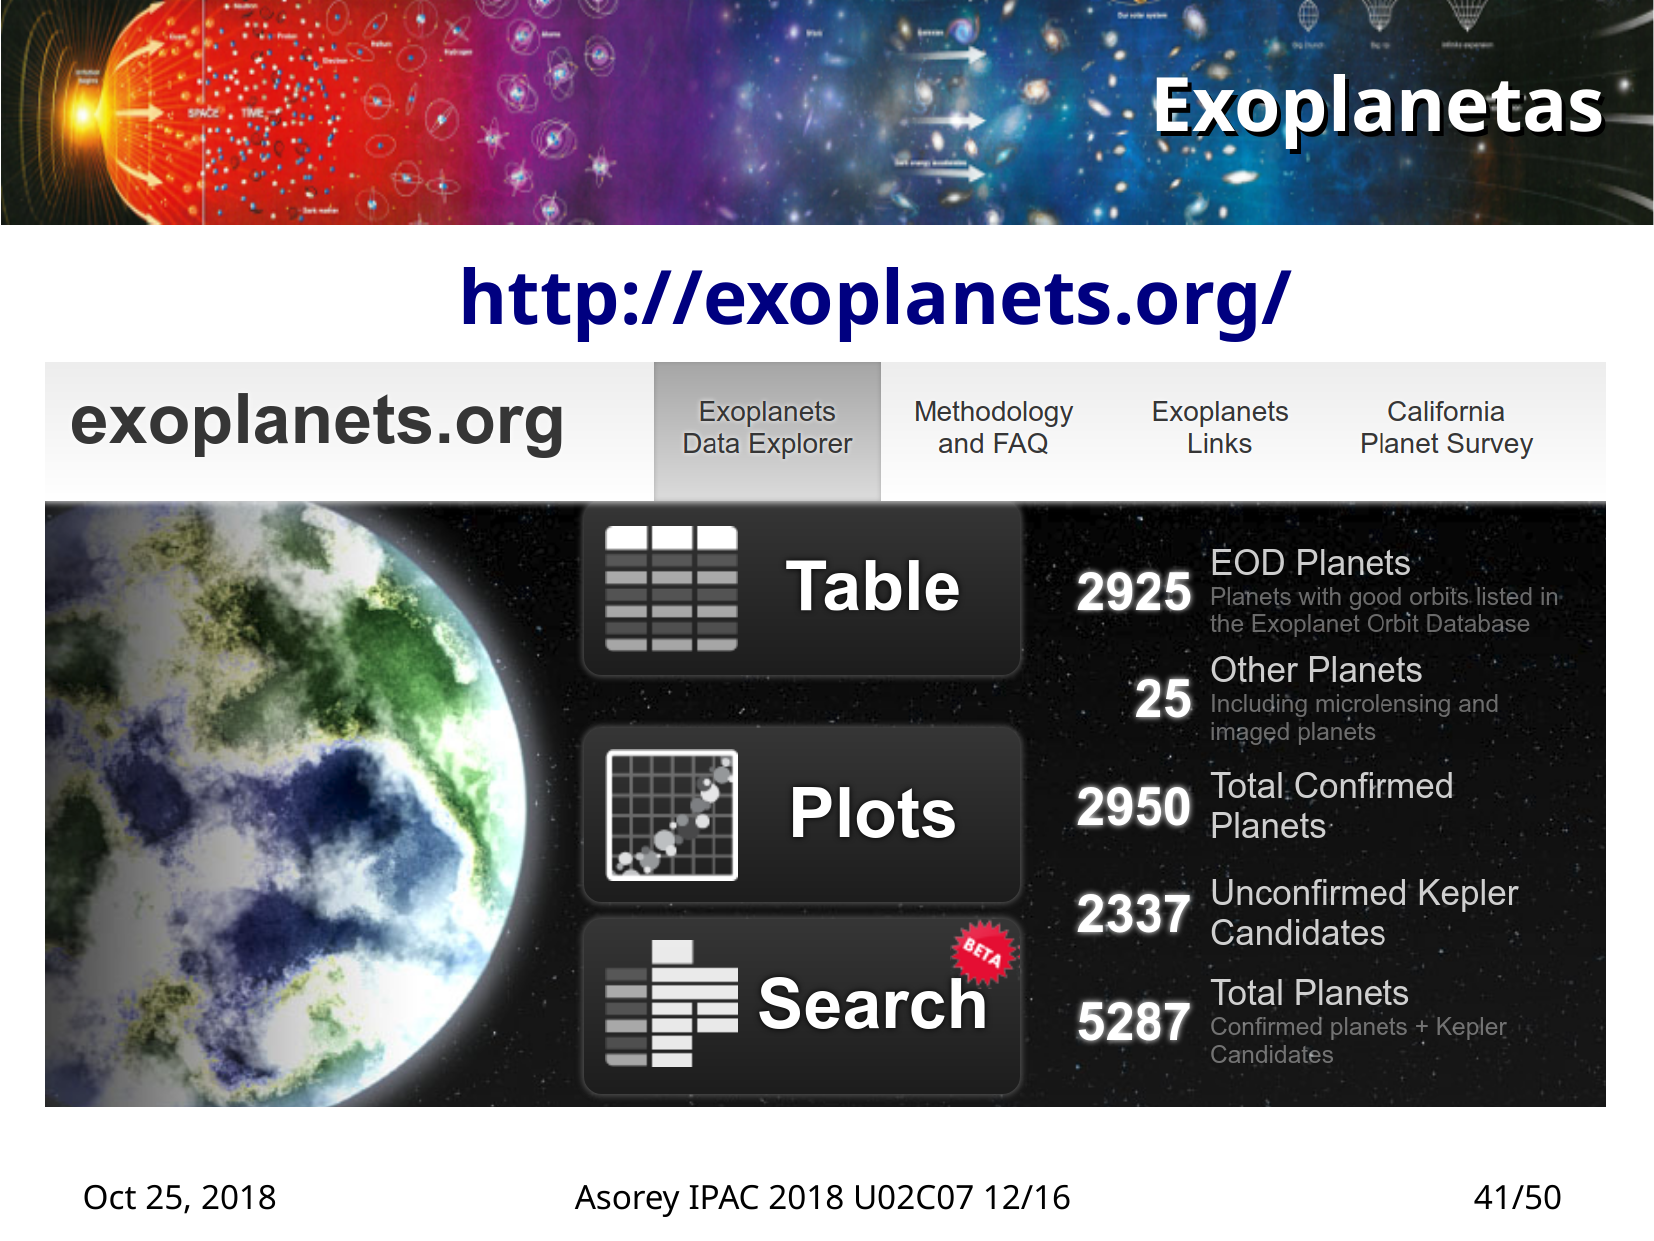

# Exoplanetas
http://exoplanets.org/
Oct 25, 2018
Asorey IPAC 2018 U02C07 12/16
41